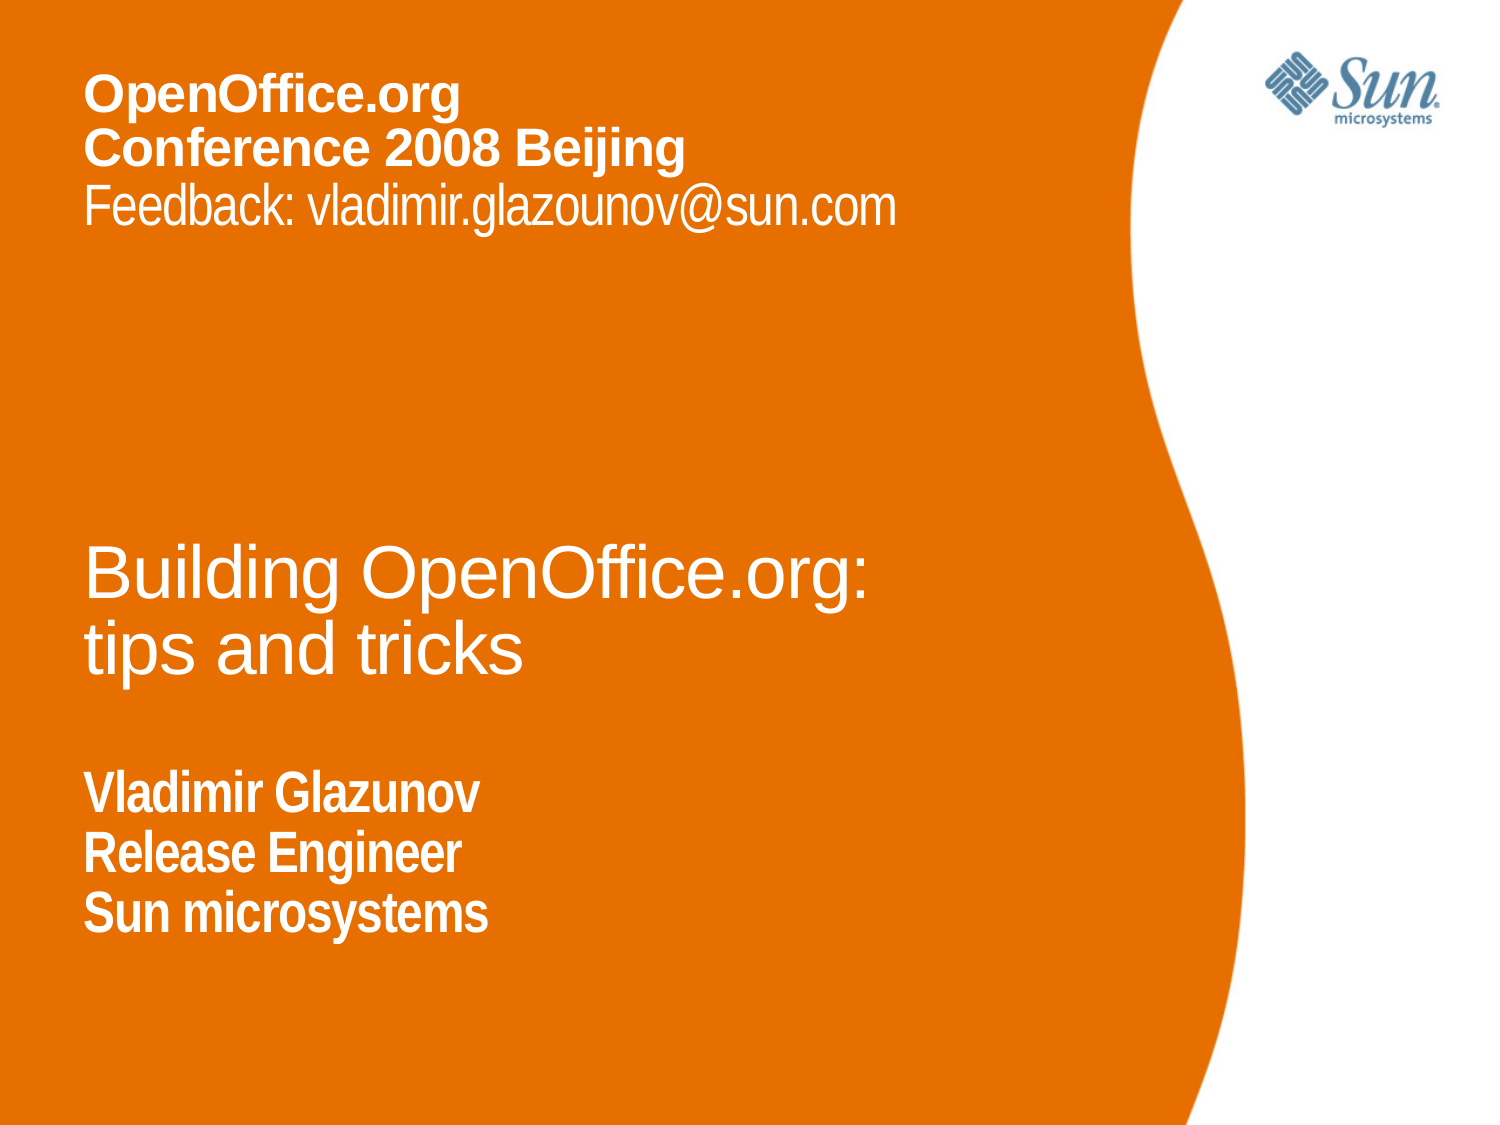

# OpenOffice.org Conference 2008 Beijing Feedback: vladimir.glazounov@sun.com Building OpenOffice.org: tips and tricks Vladimir Glazunov Release Engineer Sun microsystems